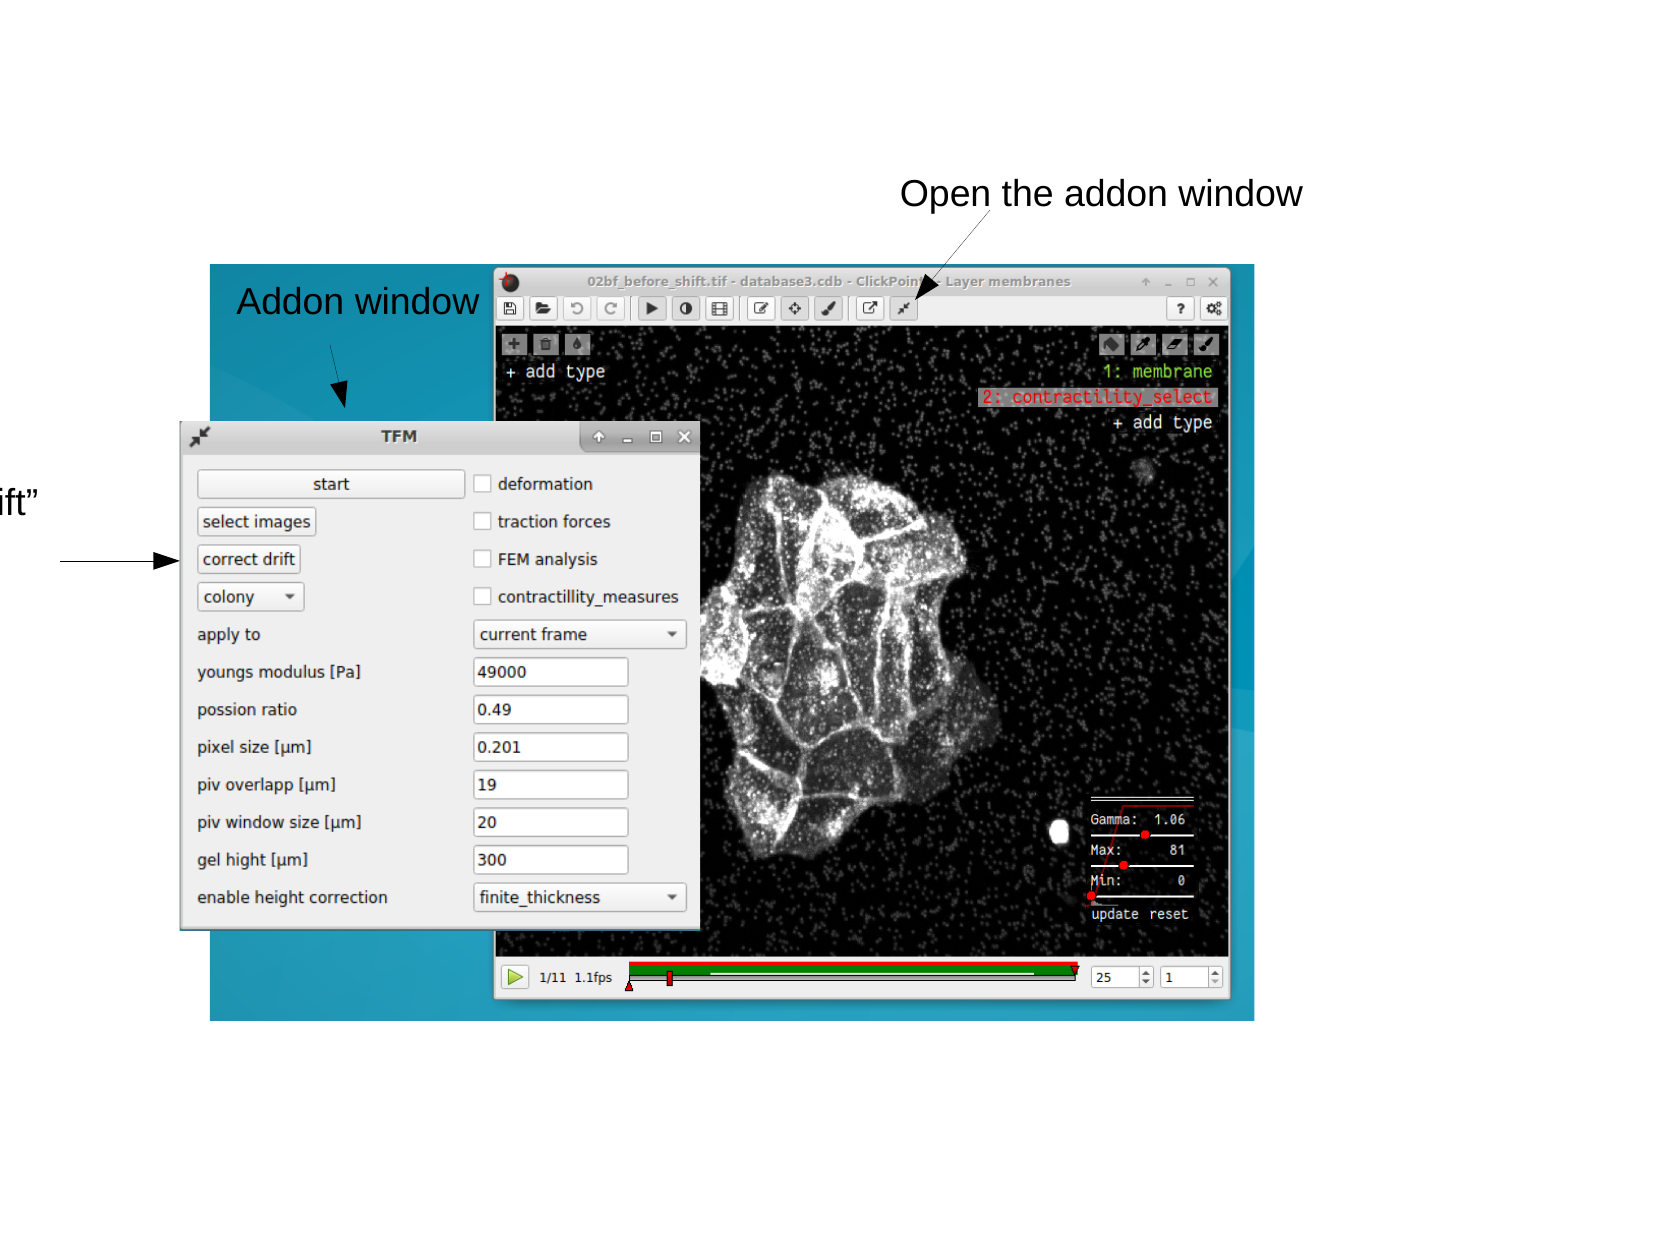

Open the addon window
Addon window
“correct drift” button